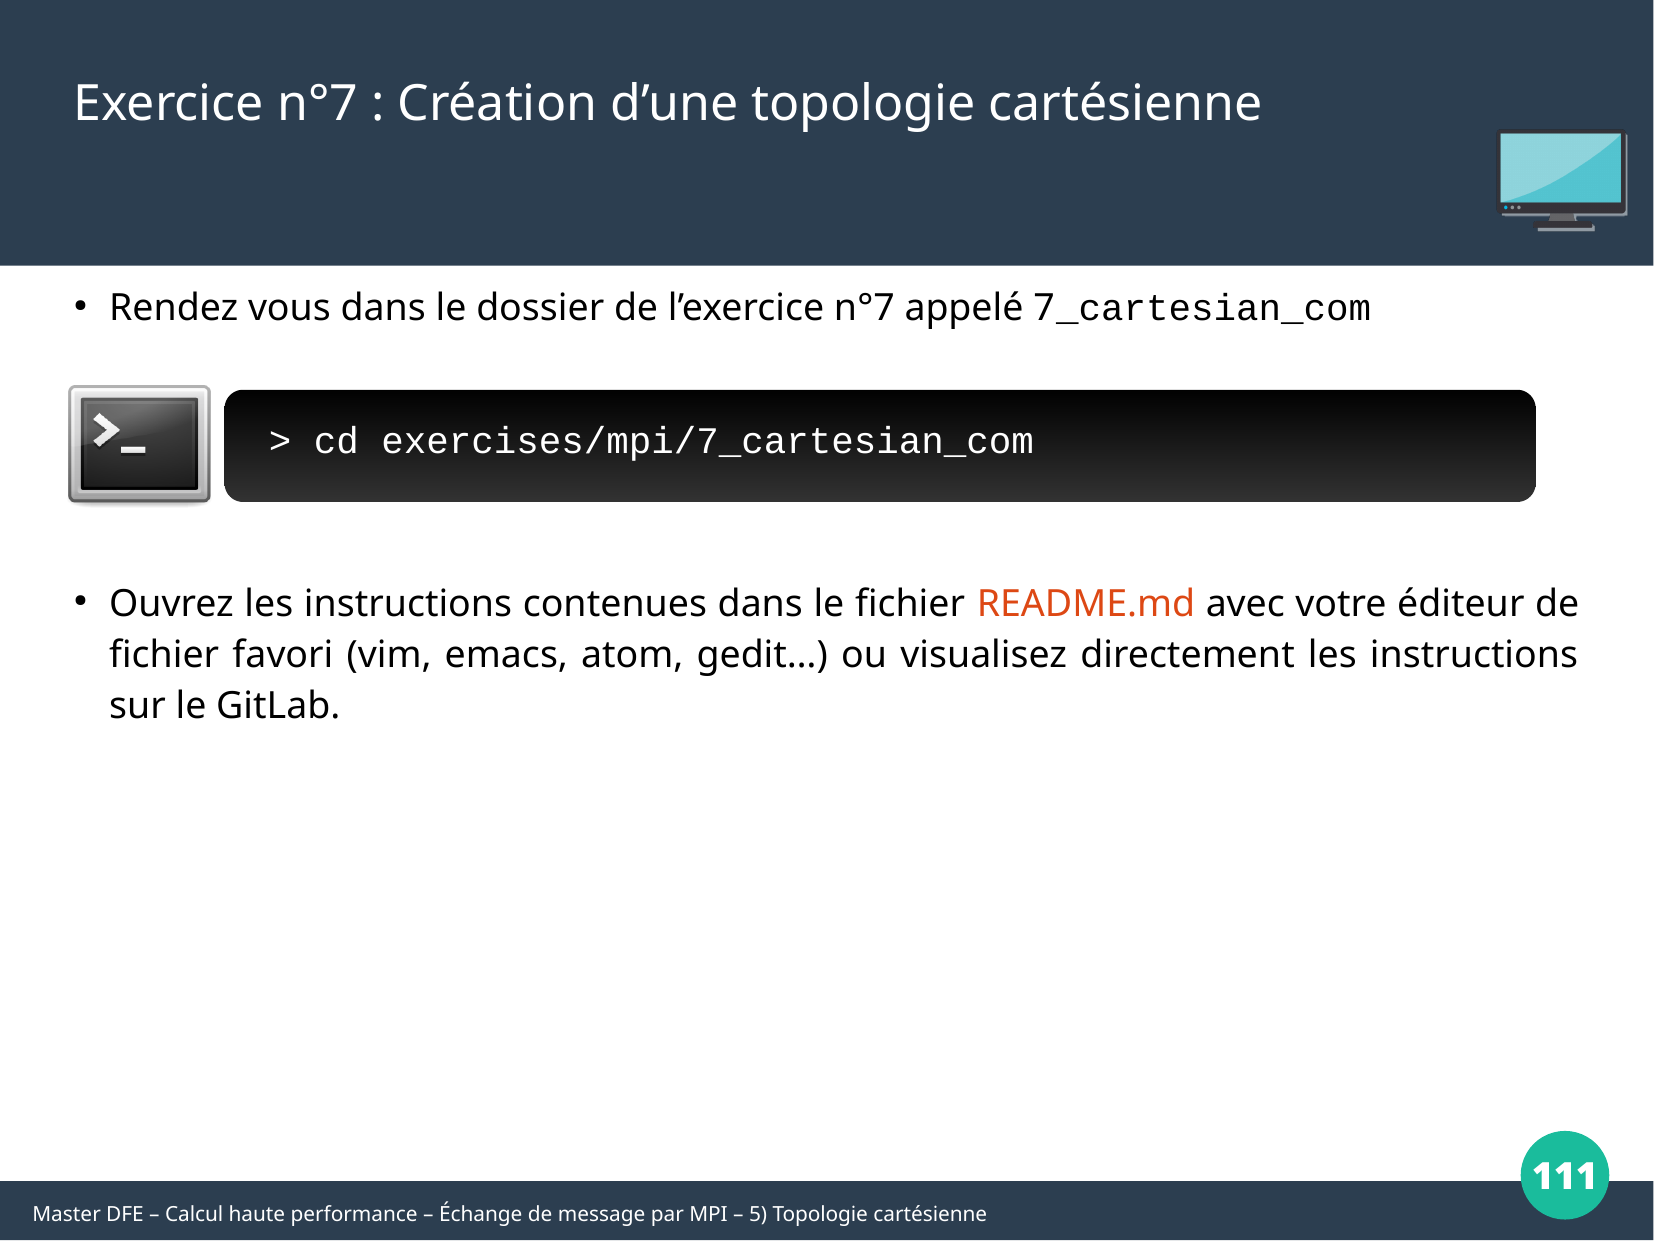

Exercice n°7 : Création d’une topologie cartésienne
Rendez vous dans le dossier de l’exercice n°7 appelé 7_cartesian_com
> cd exercises/mpi/7_cartesian_com
Ouvrez les instructions contenues dans le fichier README.md avec votre éditeur de fichier favori (vim, emacs, atom, gedit…) ou visualisez directement les instructions sur le GitLab.
111
Master DFE – Calcul haute performance – Échange de message par MPI – 5) Topologie cartésienne